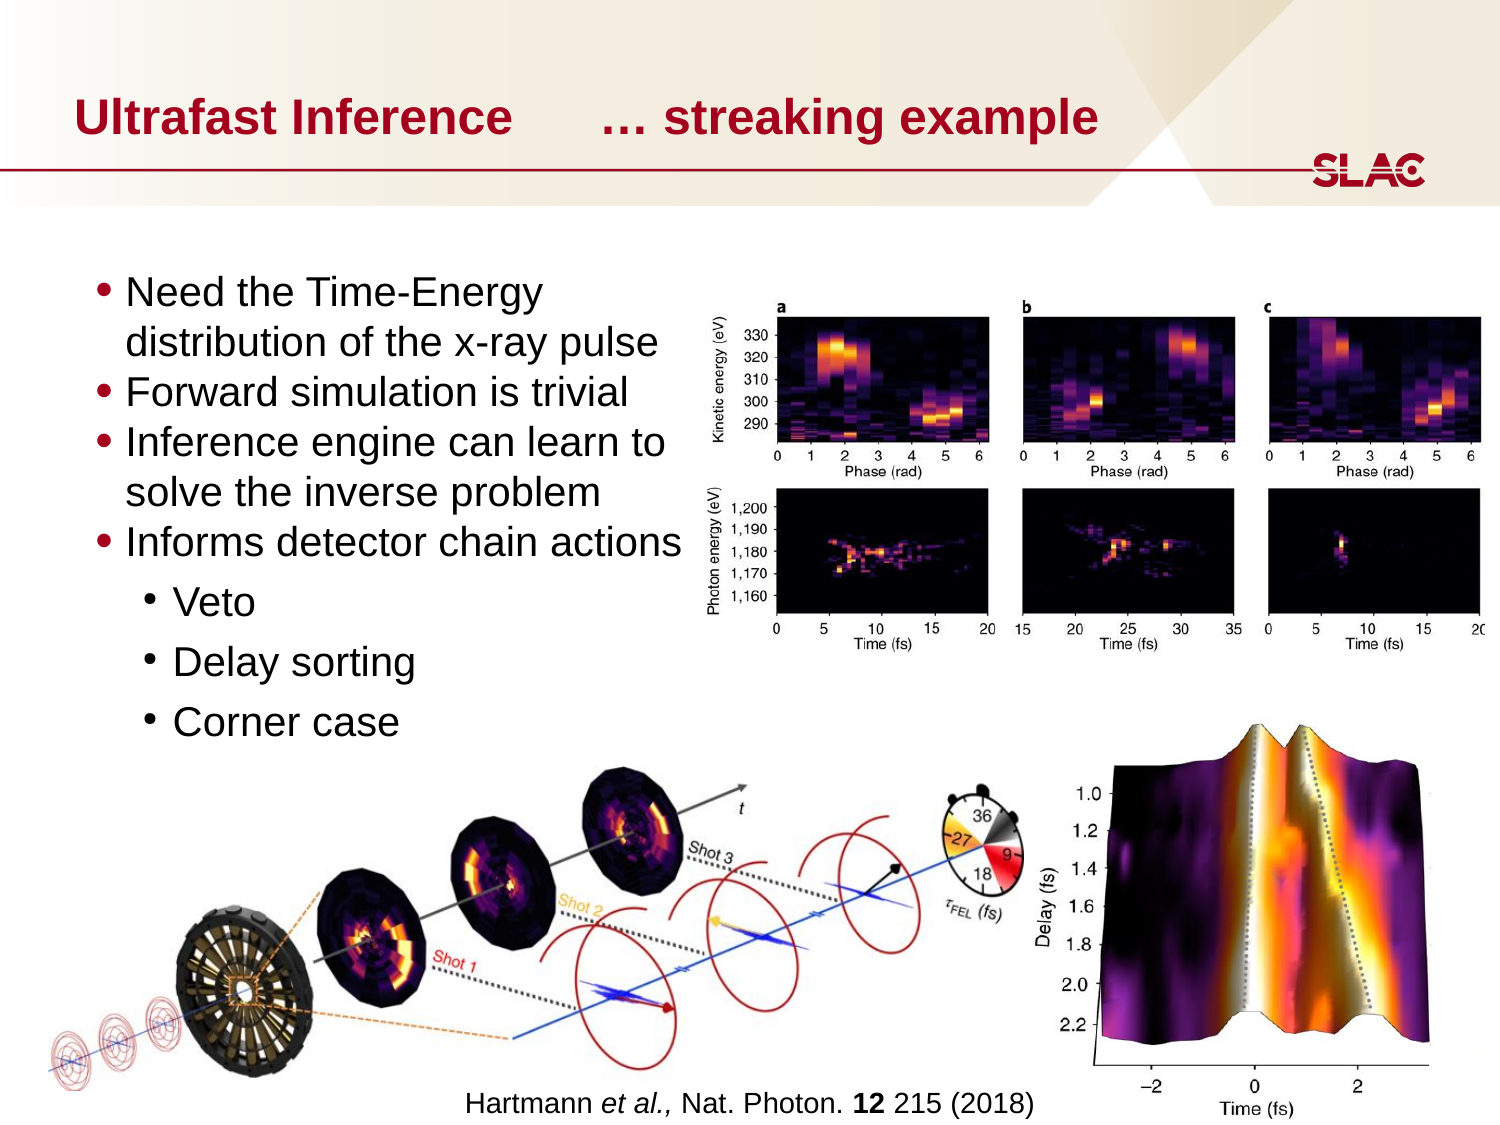

# Ultrafast Inference		… streaking example
Need the Time-Energy distribution of the x-ray pulse
Forward simulation is trivial
Inference engine can learn to solve the inverse problem
Informs detector chain actions
Veto
Delay sorting
Corner case
Hartmann et al., Nat. Photon. 12 215 (2018)